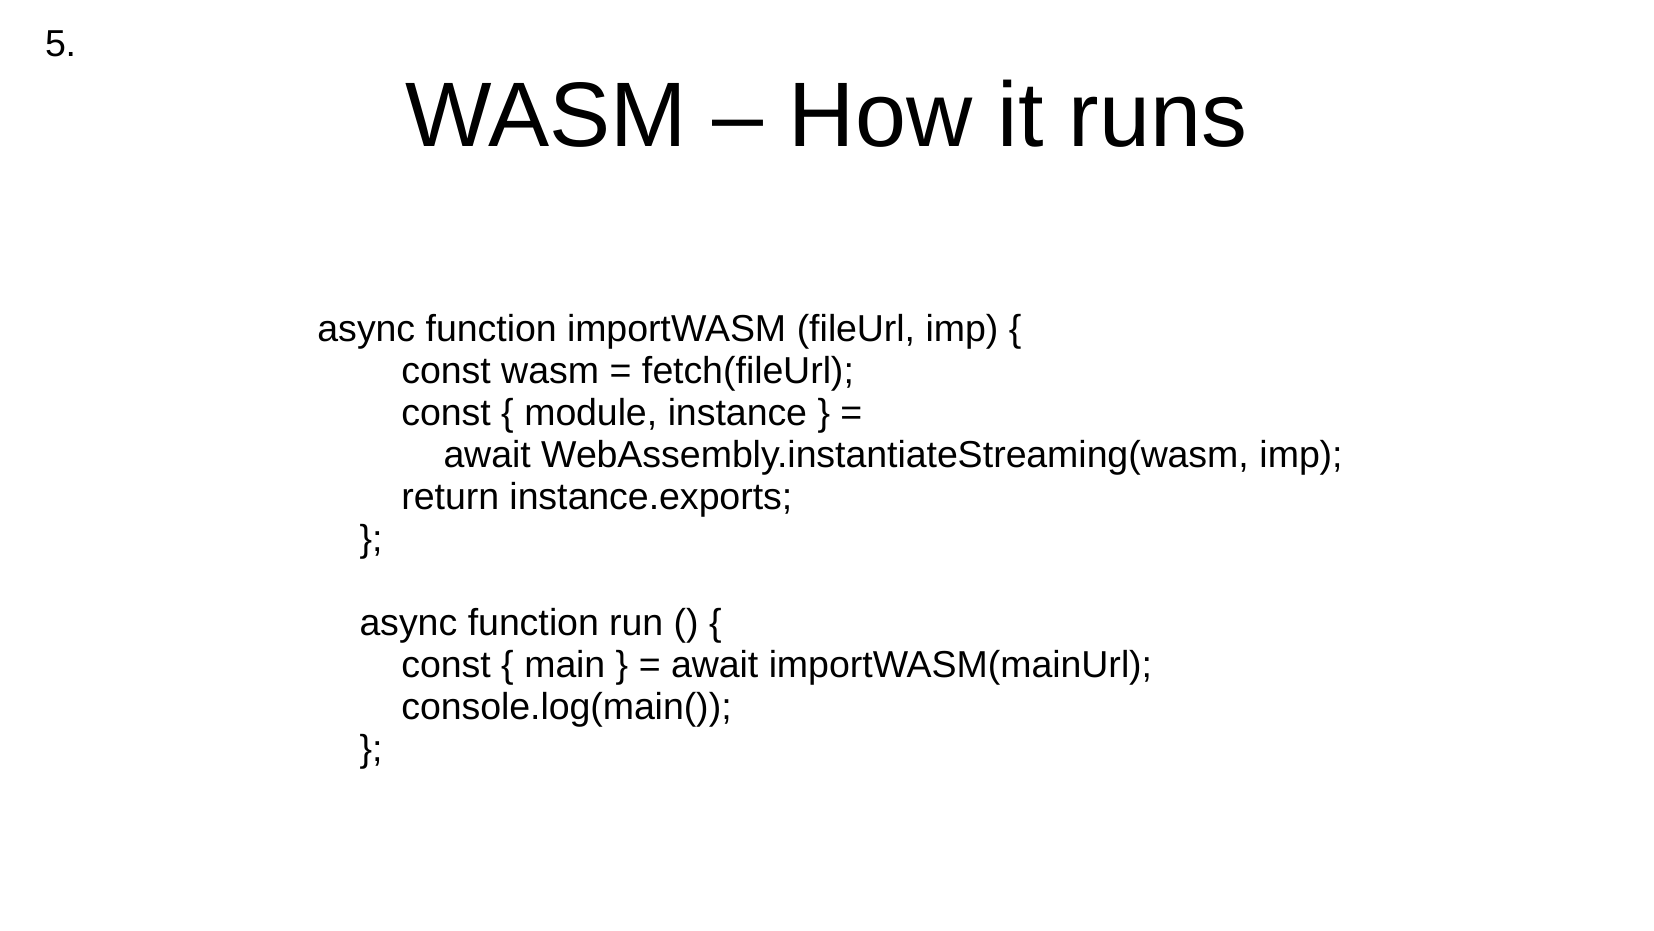

5.
# WASM – How it runs
async function importWASM (fileUrl, imp) {
 const wasm = fetch(fileUrl);
 const { module, instance } =
 await WebAssembly.instantiateStreaming(wasm, imp);
 return instance.exports;
 };
 async function run () {
 const { main } = await importWASM(mainUrl);
 console.log(main());
 };